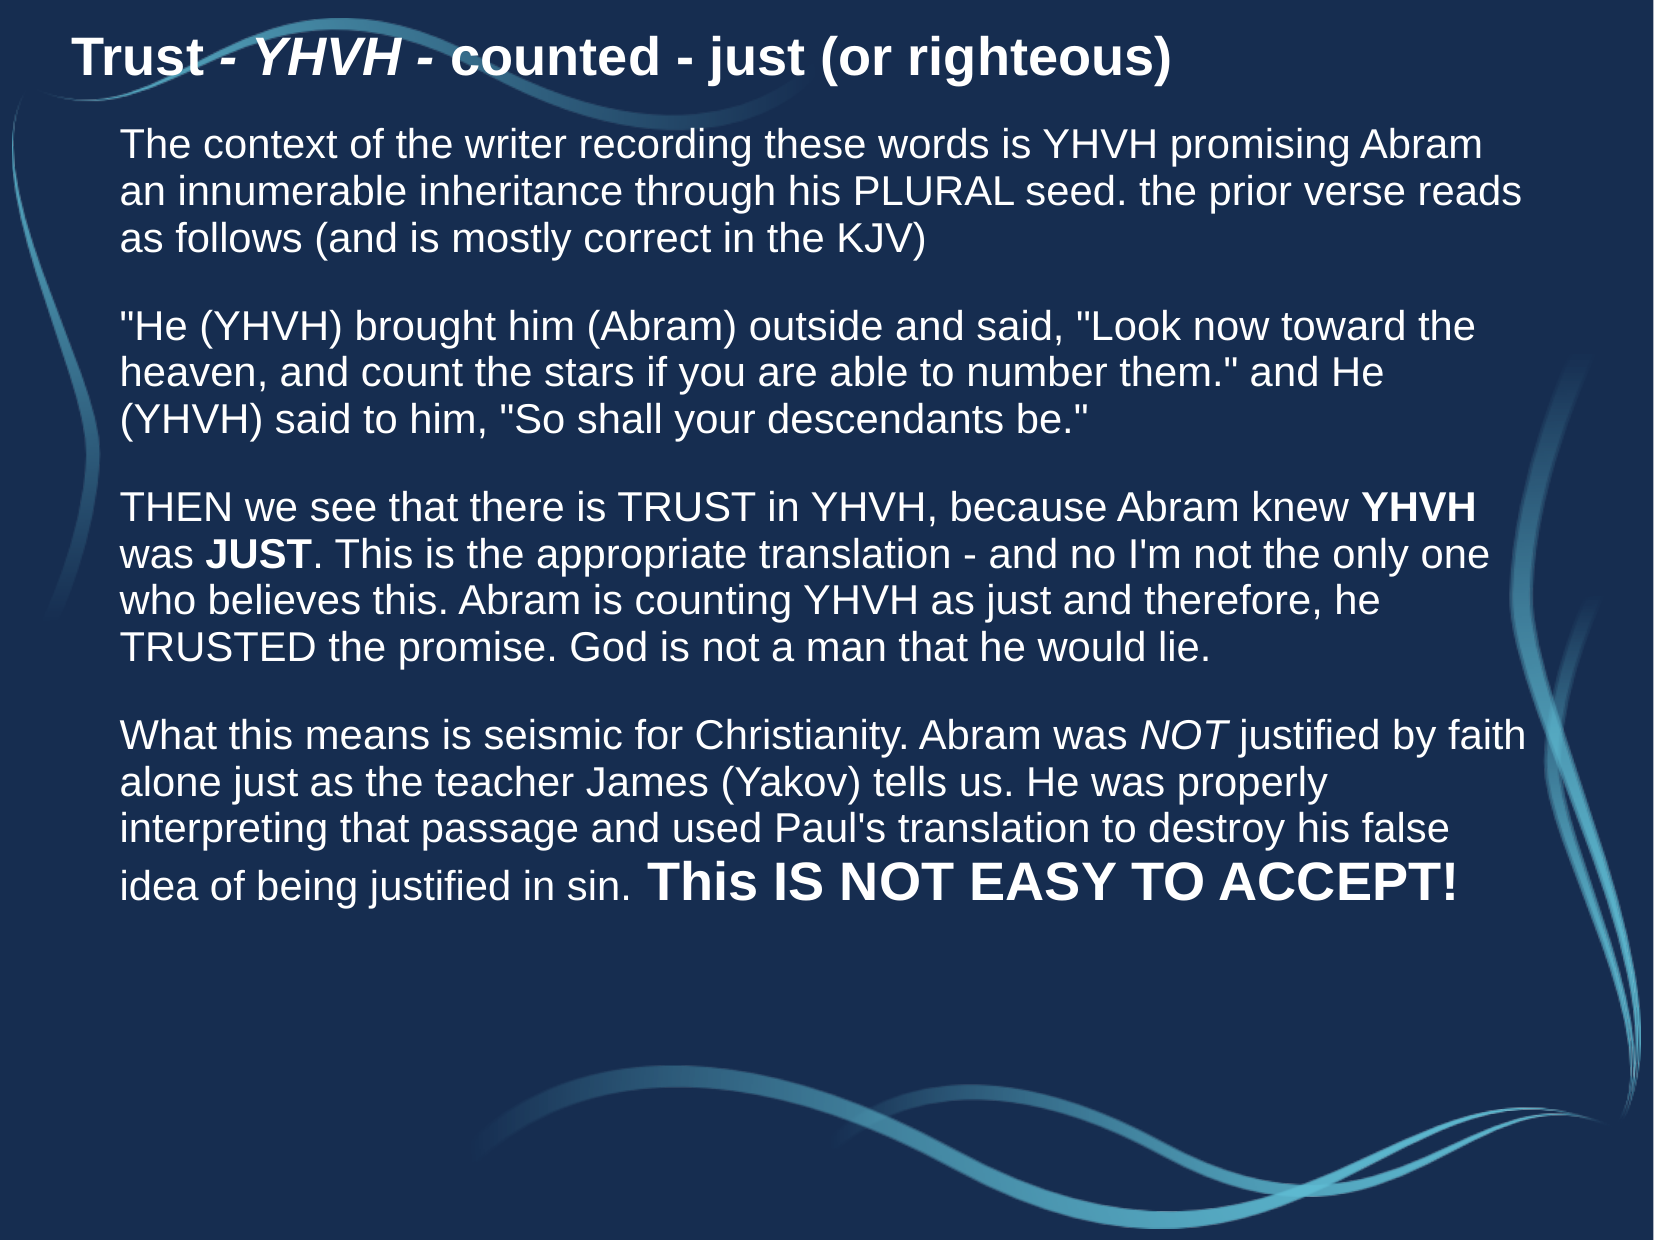

Trust - YHVH - counted - just (or righteous)
The context of the writer recording these words is YHVH promising Abram an innumerable inheritance through his PLURAL seed. the prior verse reads as follows (and is mostly correct in the KJV)
"He (YHVH) brought him (Abram) outside and said, "Look now toward the heaven, and count the stars if you are able to number them." and He (YHVH) said to him, "So shall your descendants be."
THEN we see that there is TRUST in YHVH, because Abram knew YHVH was JUST. This is the appropriate translation - and no I'm not the only one who believes this. Abram is counting YHVH as just and therefore, he TRUSTED the promise. God is not a man that he would lie.
What this means is seismic for Christianity. Abram was NOT justified by faith alone just as the teacher James (Yakov) tells us. He was properly interpreting that passage and used Paul's translation to destroy his false idea of being justified in sin. This IS NOT EASY TO ACCEPT!